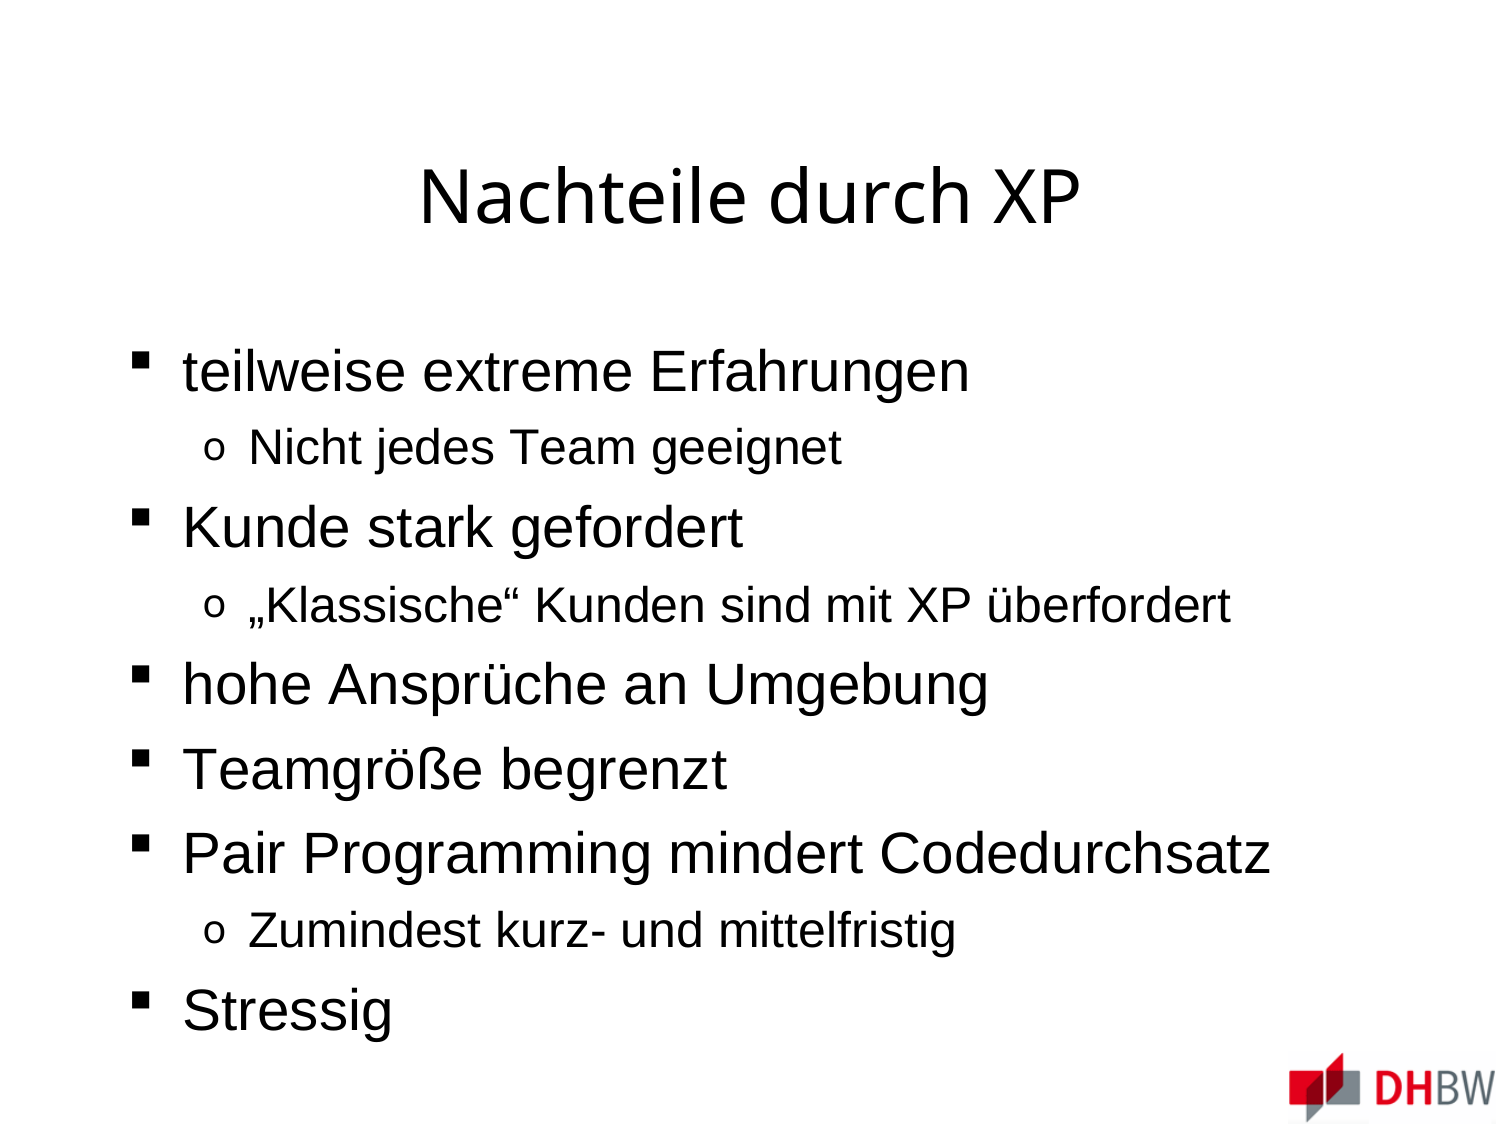

# Nachteile durch XP
teilweise extreme Erfahrungen
Nicht jedes Team geeignet
Kunde stark gefordert
„Klassische“ Kunden sind mit XP überfordert
hohe Ansprüche an Umgebung
Teamgröße begrenzt
Pair Programming mindert Codedurchsatz
Zumindest kurz- und mittelfristig
Stressig